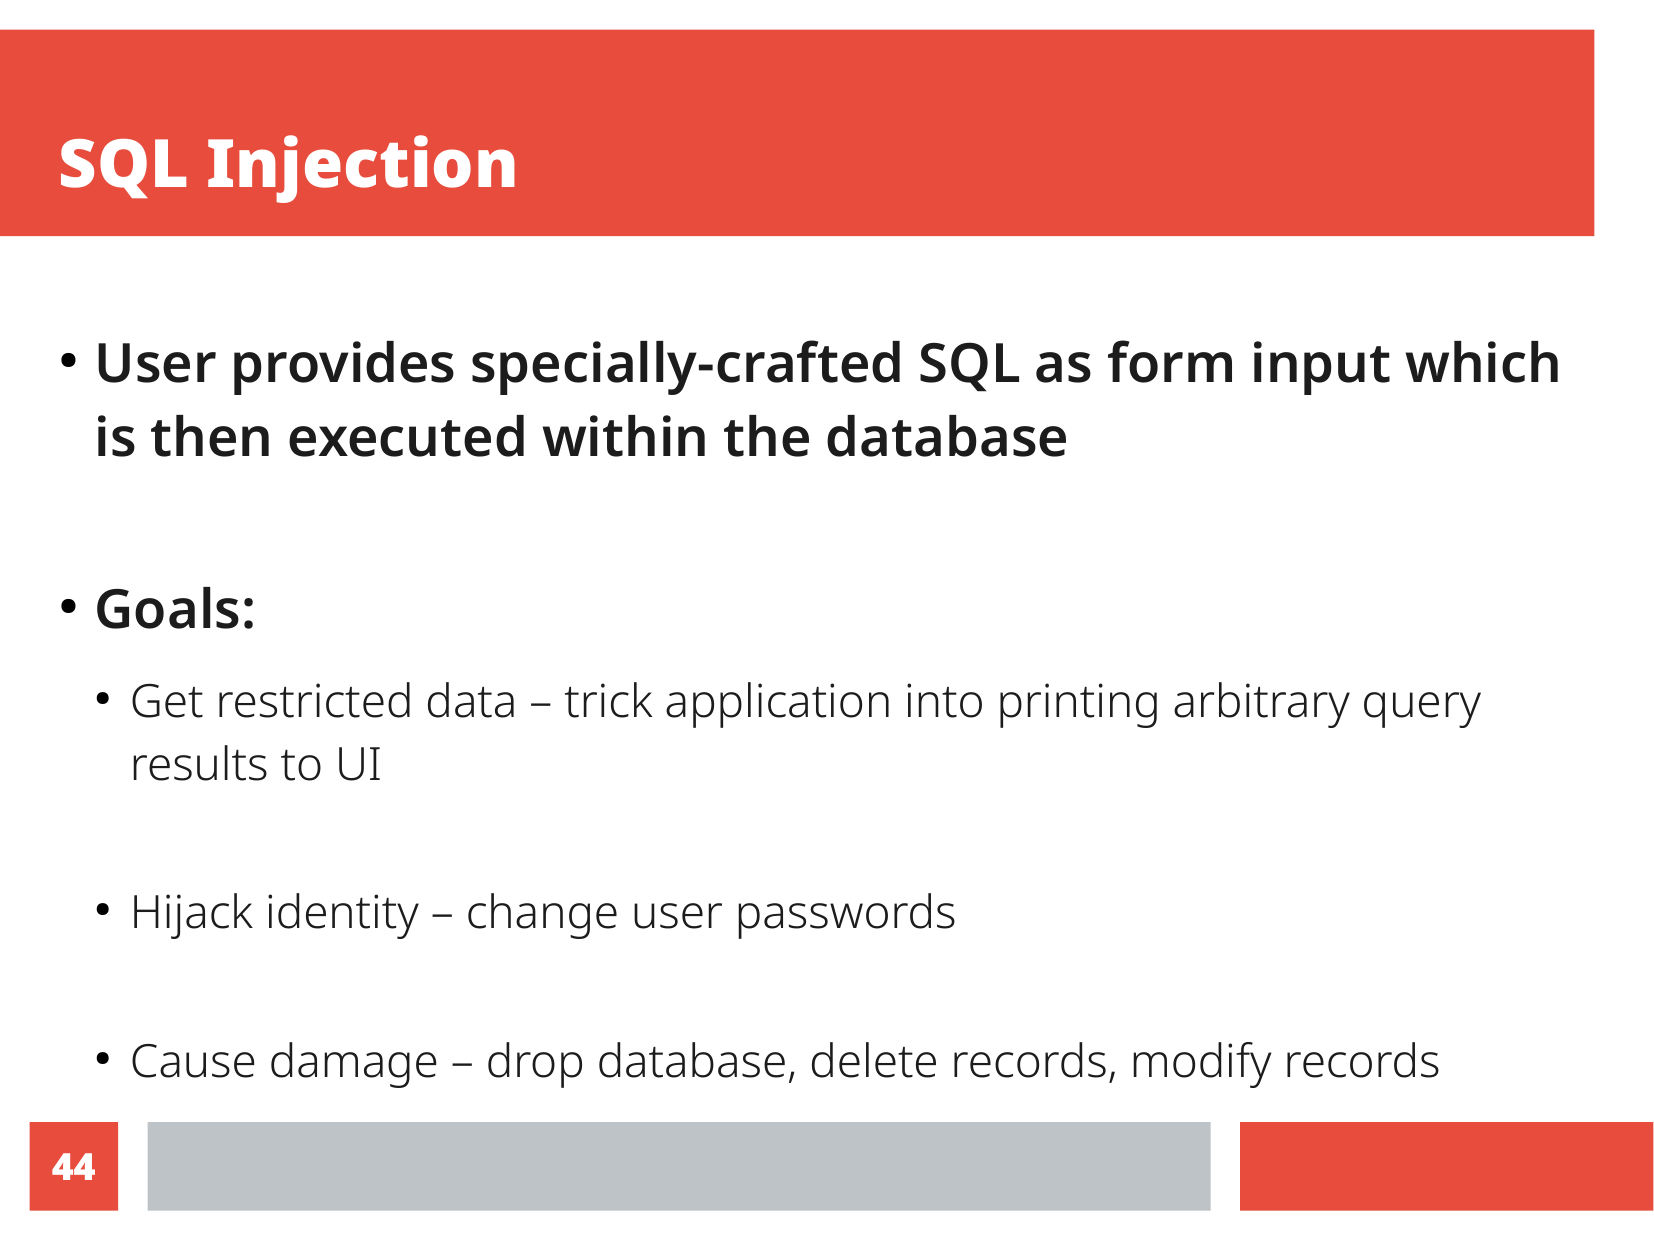

# SQL Injection
User provides specially-crafted SQL as form input which is then executed within the database
Goals:
Get restricted data – trick application into printing arbitrary query results to UI
Hijack identity – change user passwords
Cause damage – drop database, delete records, modify records
44